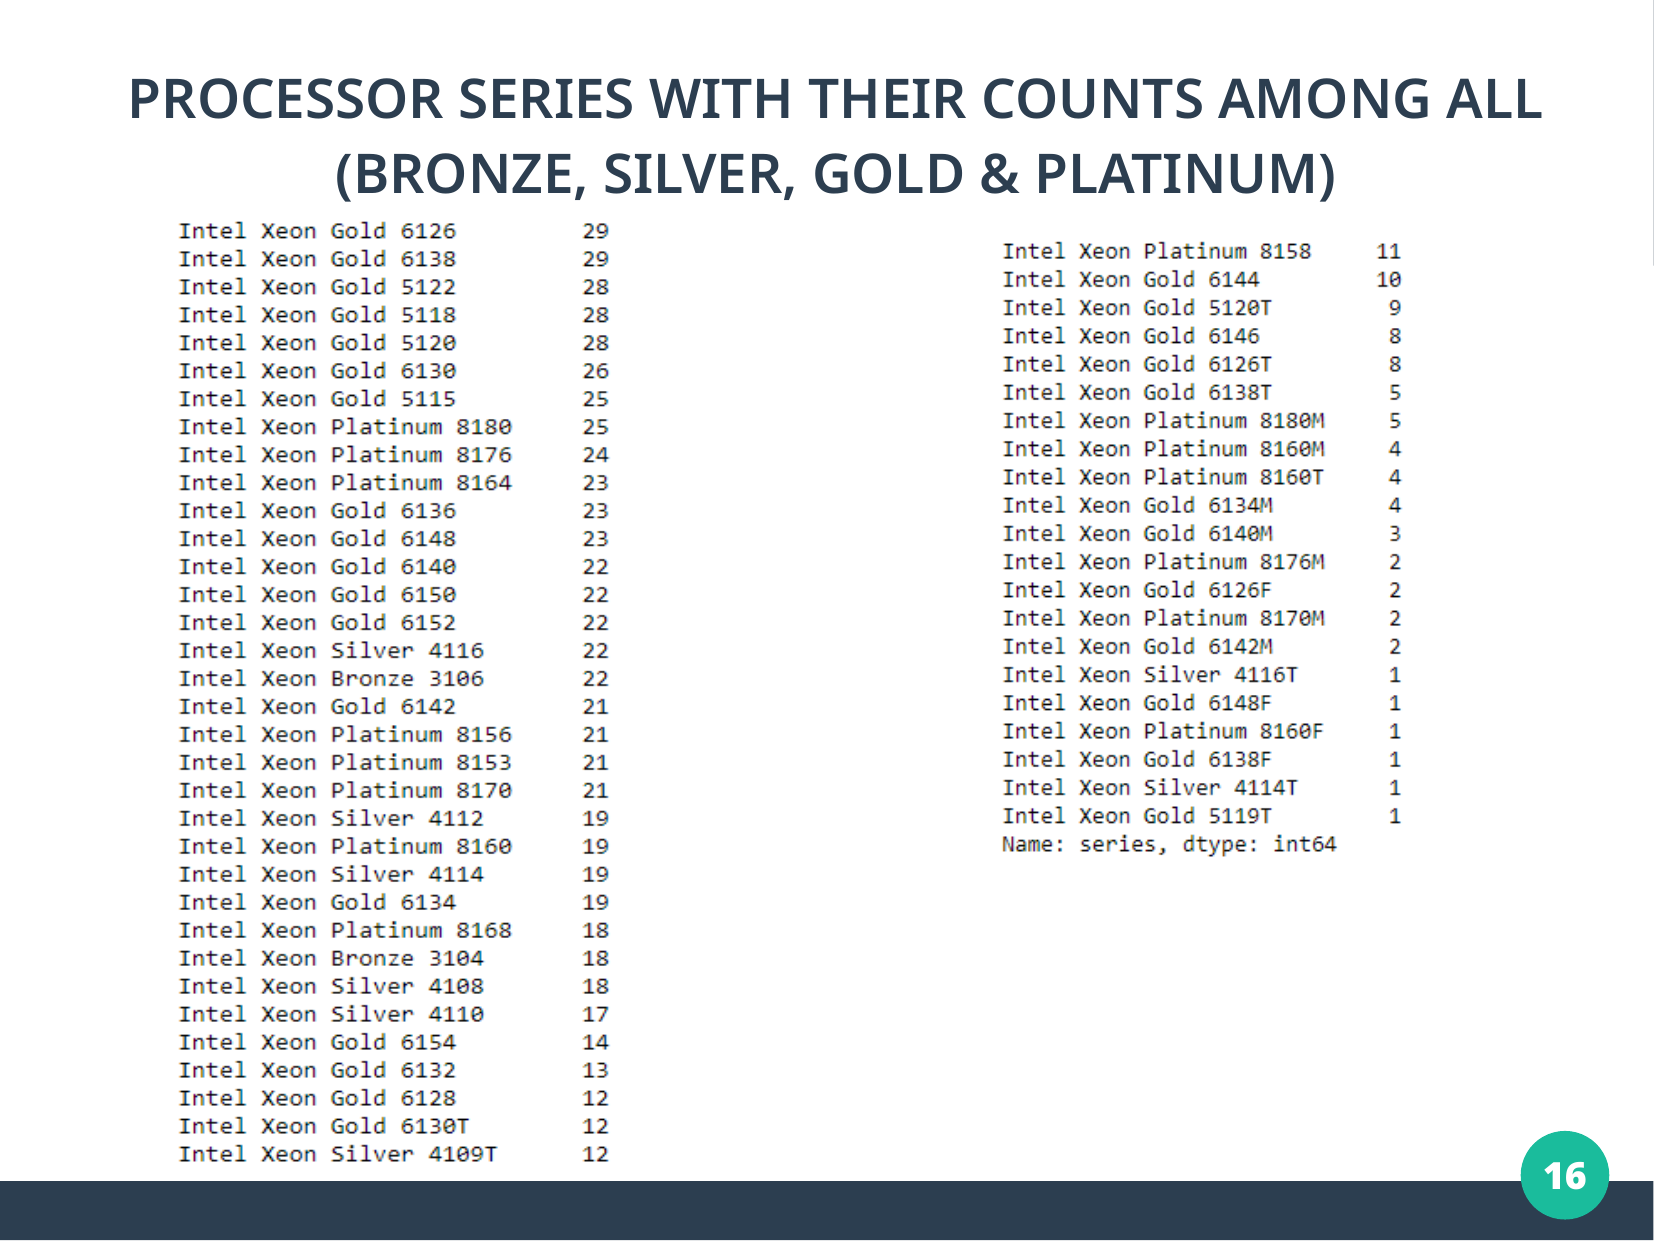

# BRONZE
PROCESSOR SERIES WITH THEIR COUNTS AMONG ALL (BRONZE, SILVER, GOLD & PLATINUM)
16